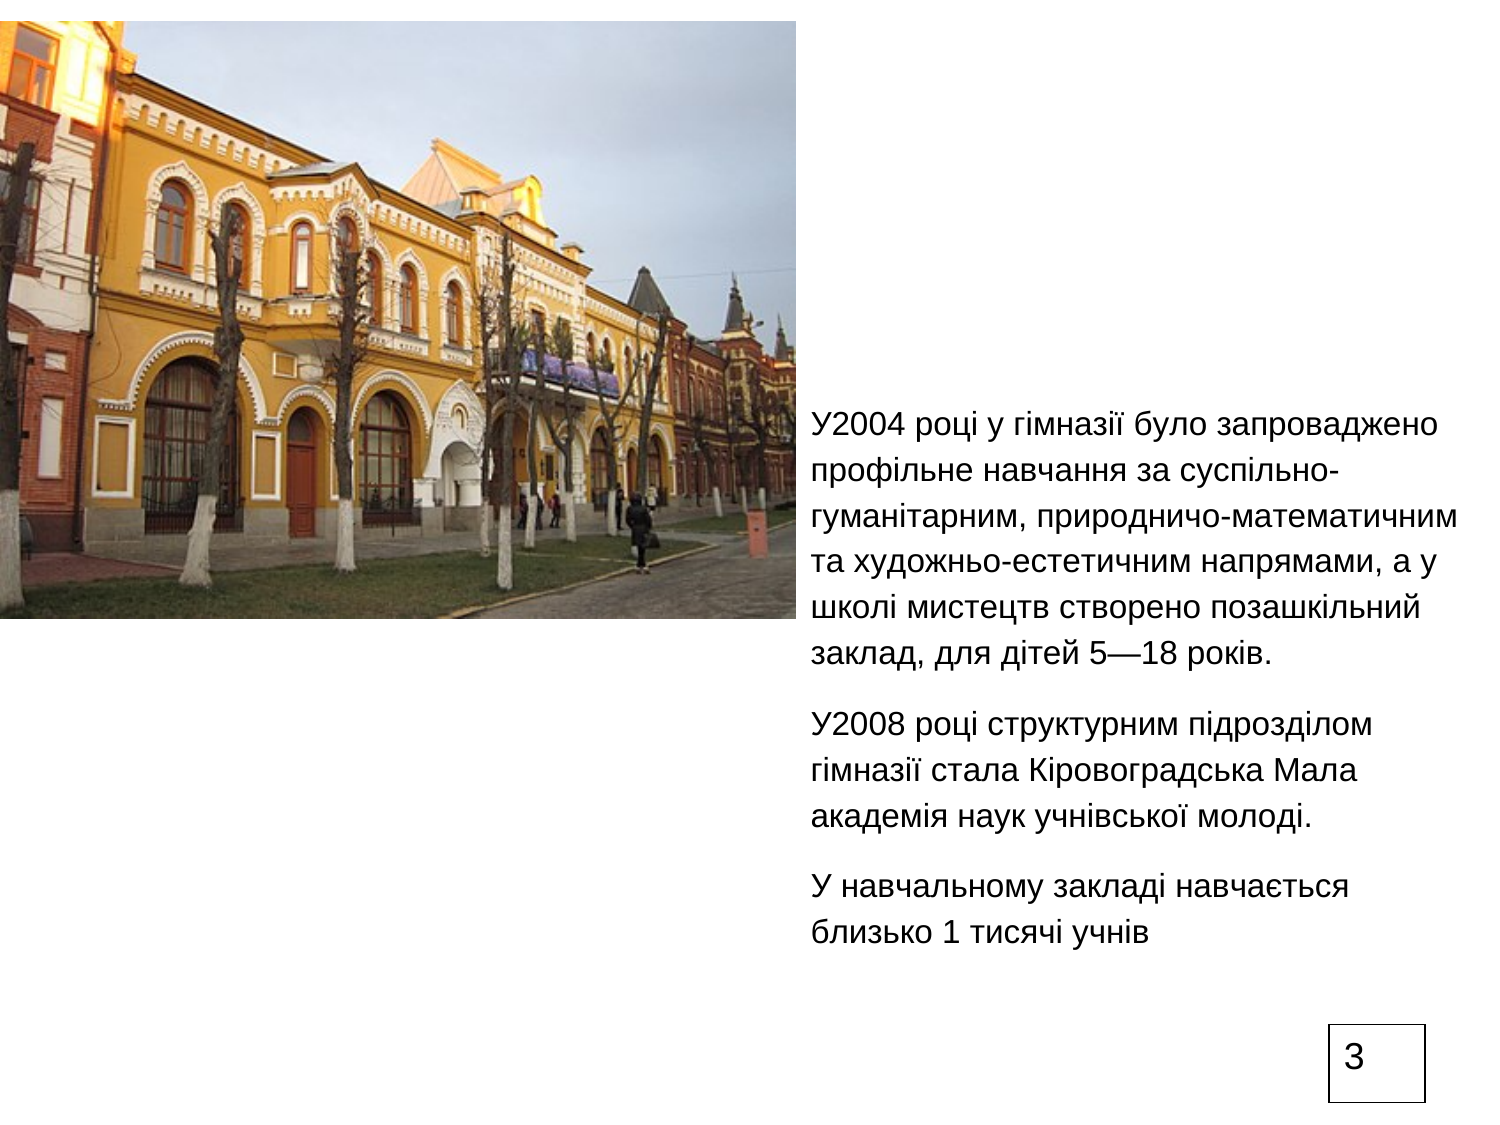

# У2004 році у гімназії було запроваджено профільне навчання за суспільно-гуманітарним, природничо-математичним та художньо-естетичним напрямами, а у школі мистецтв створено позашкільний заклад, для дітей 5—18 років.
У2008 році структурним підрозділом гімназії стала Кіровоградська Мала академія наук учнівської молоді.
У навчальному закладі навчається близько 1 тисячі учнів